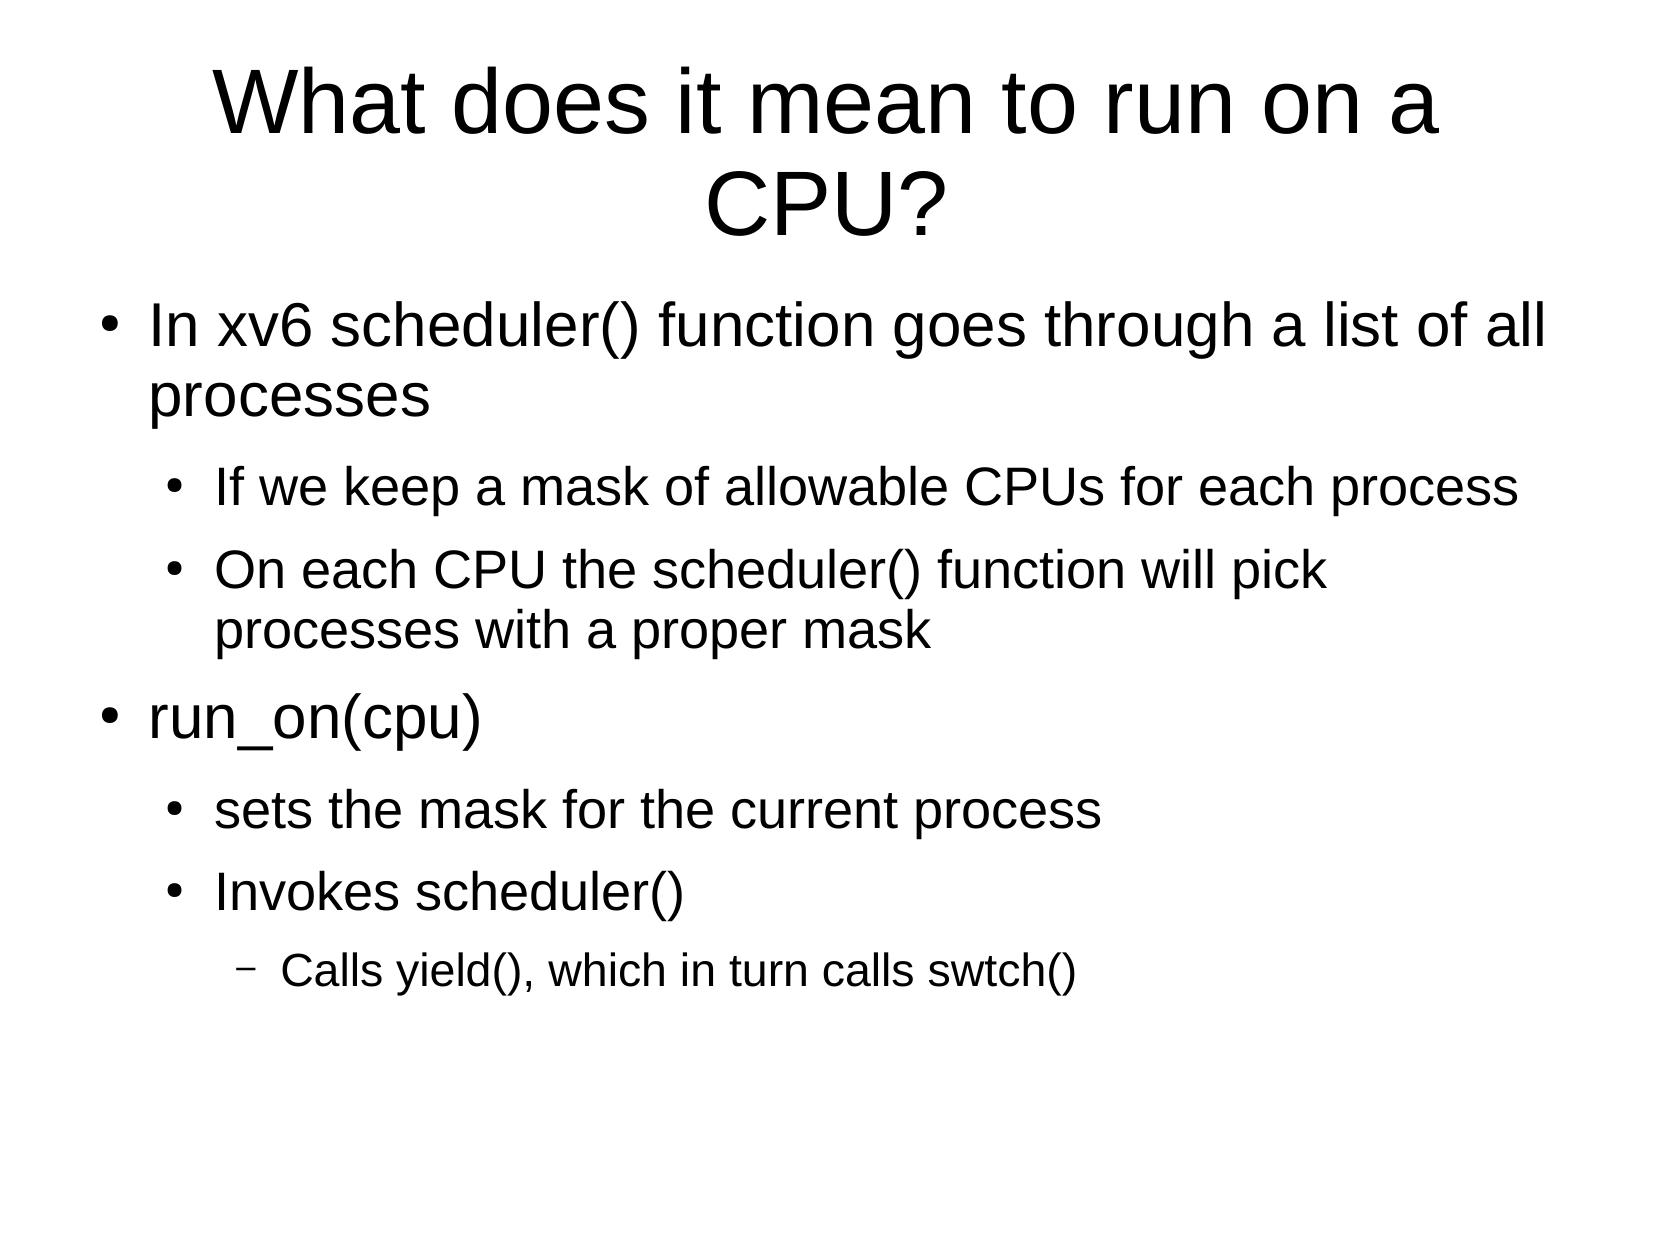

# What does it mean to run on a CPU?
In xv6 scheduler() function goes through a list of all processes
If we keep a mask of allowable CPUs for each process
On each CPU the scheduler() function will pick processes with a proper mask
run_on(cpu)
sets the mask for the current process
Invokes scheduler()
Calls yield(), which in turn calls swtch()